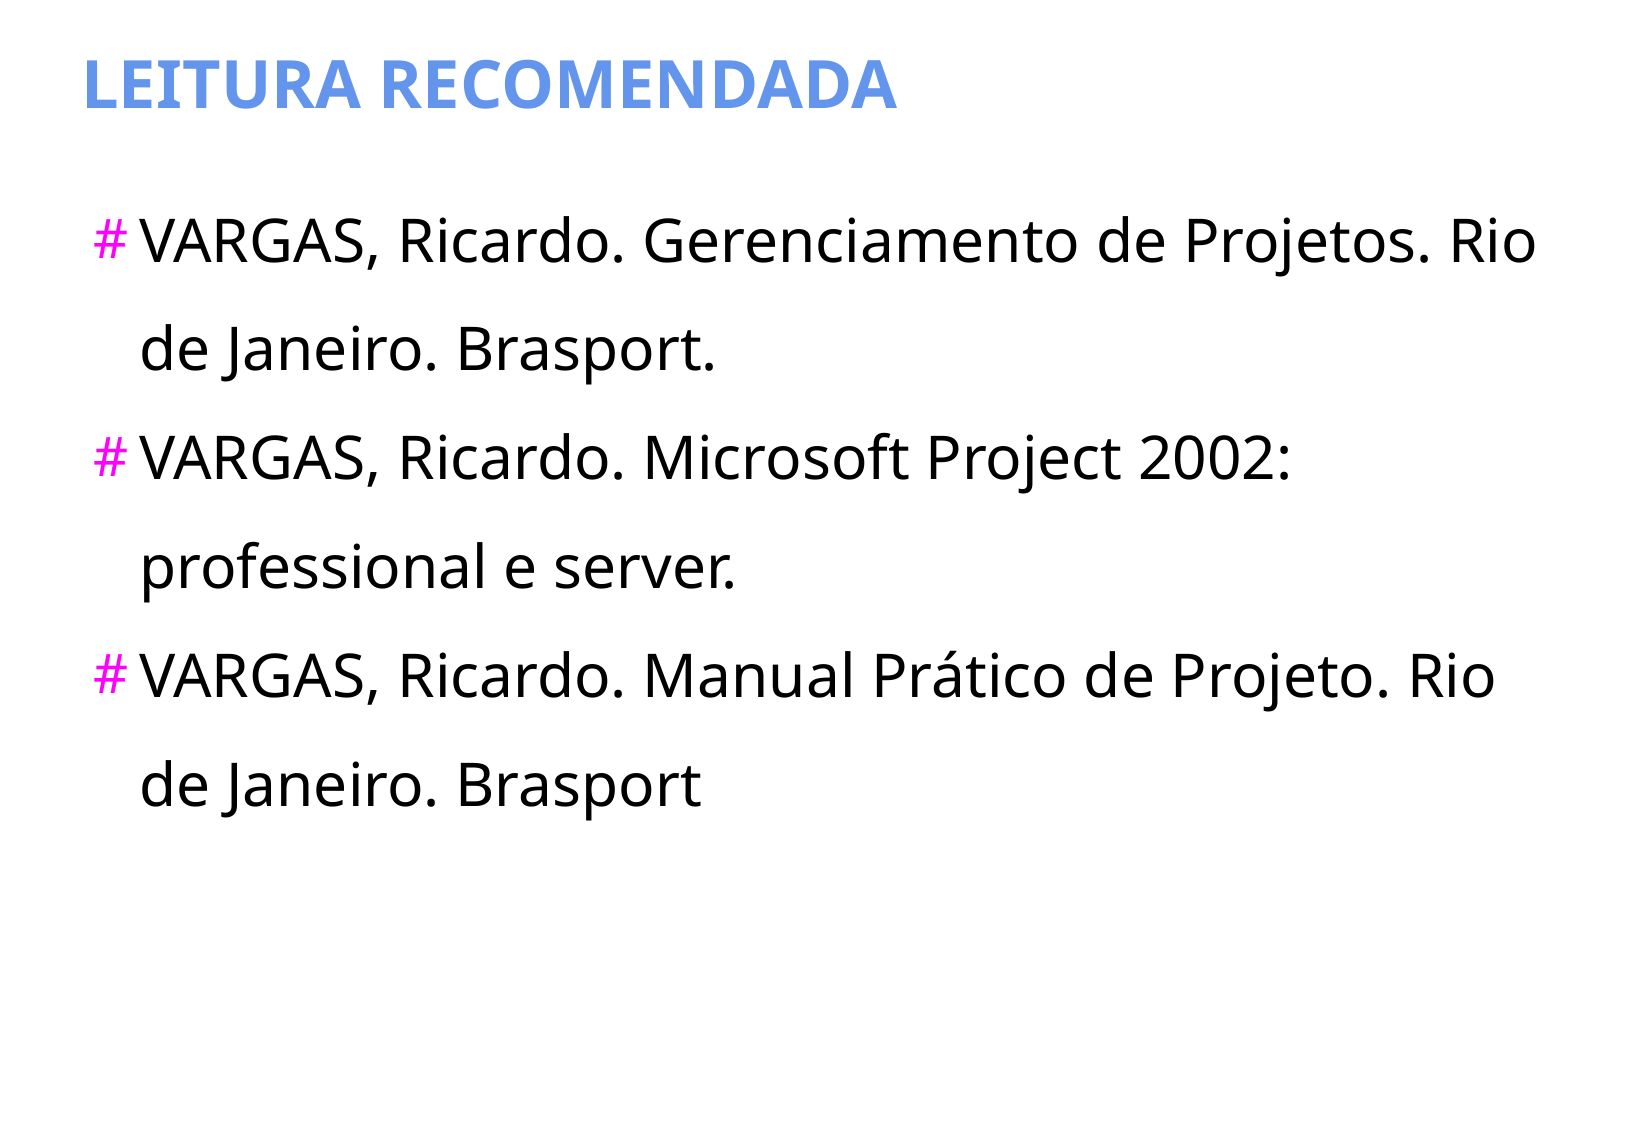

# LEITURA RECOMENDADA
VARGAS, Ricardo. Gerenciamento de Projetos. Rio de Janeiro. Brasport.
VARGAS, Ricardo. Microsoft Project 2002: professional e server.
VARGAS, Ricardo. Manual Prático de Projeto. Rio de Janeiro. Brasport